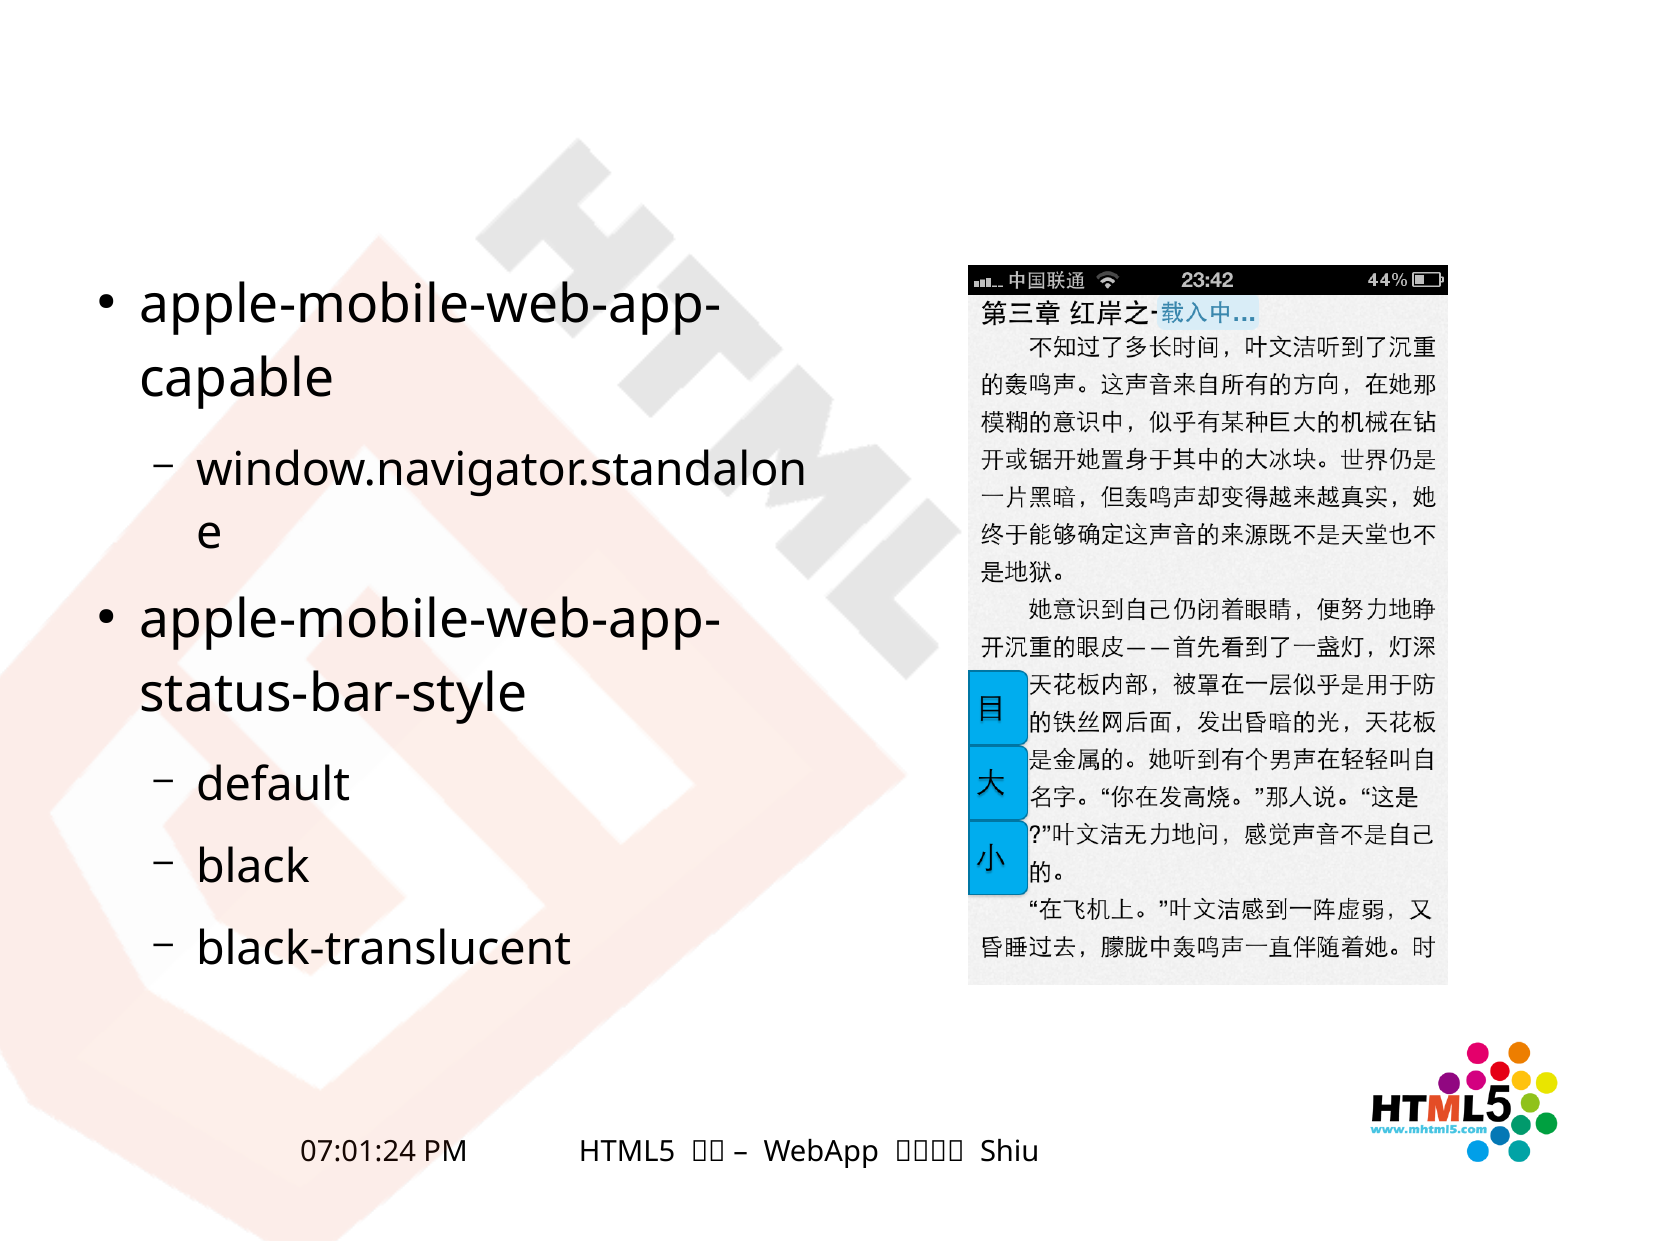

# apple-mobile-web-app-capable
window.navigator.standalone
apple-mobile-web-app-status-bar-style
default
black
black-translucent